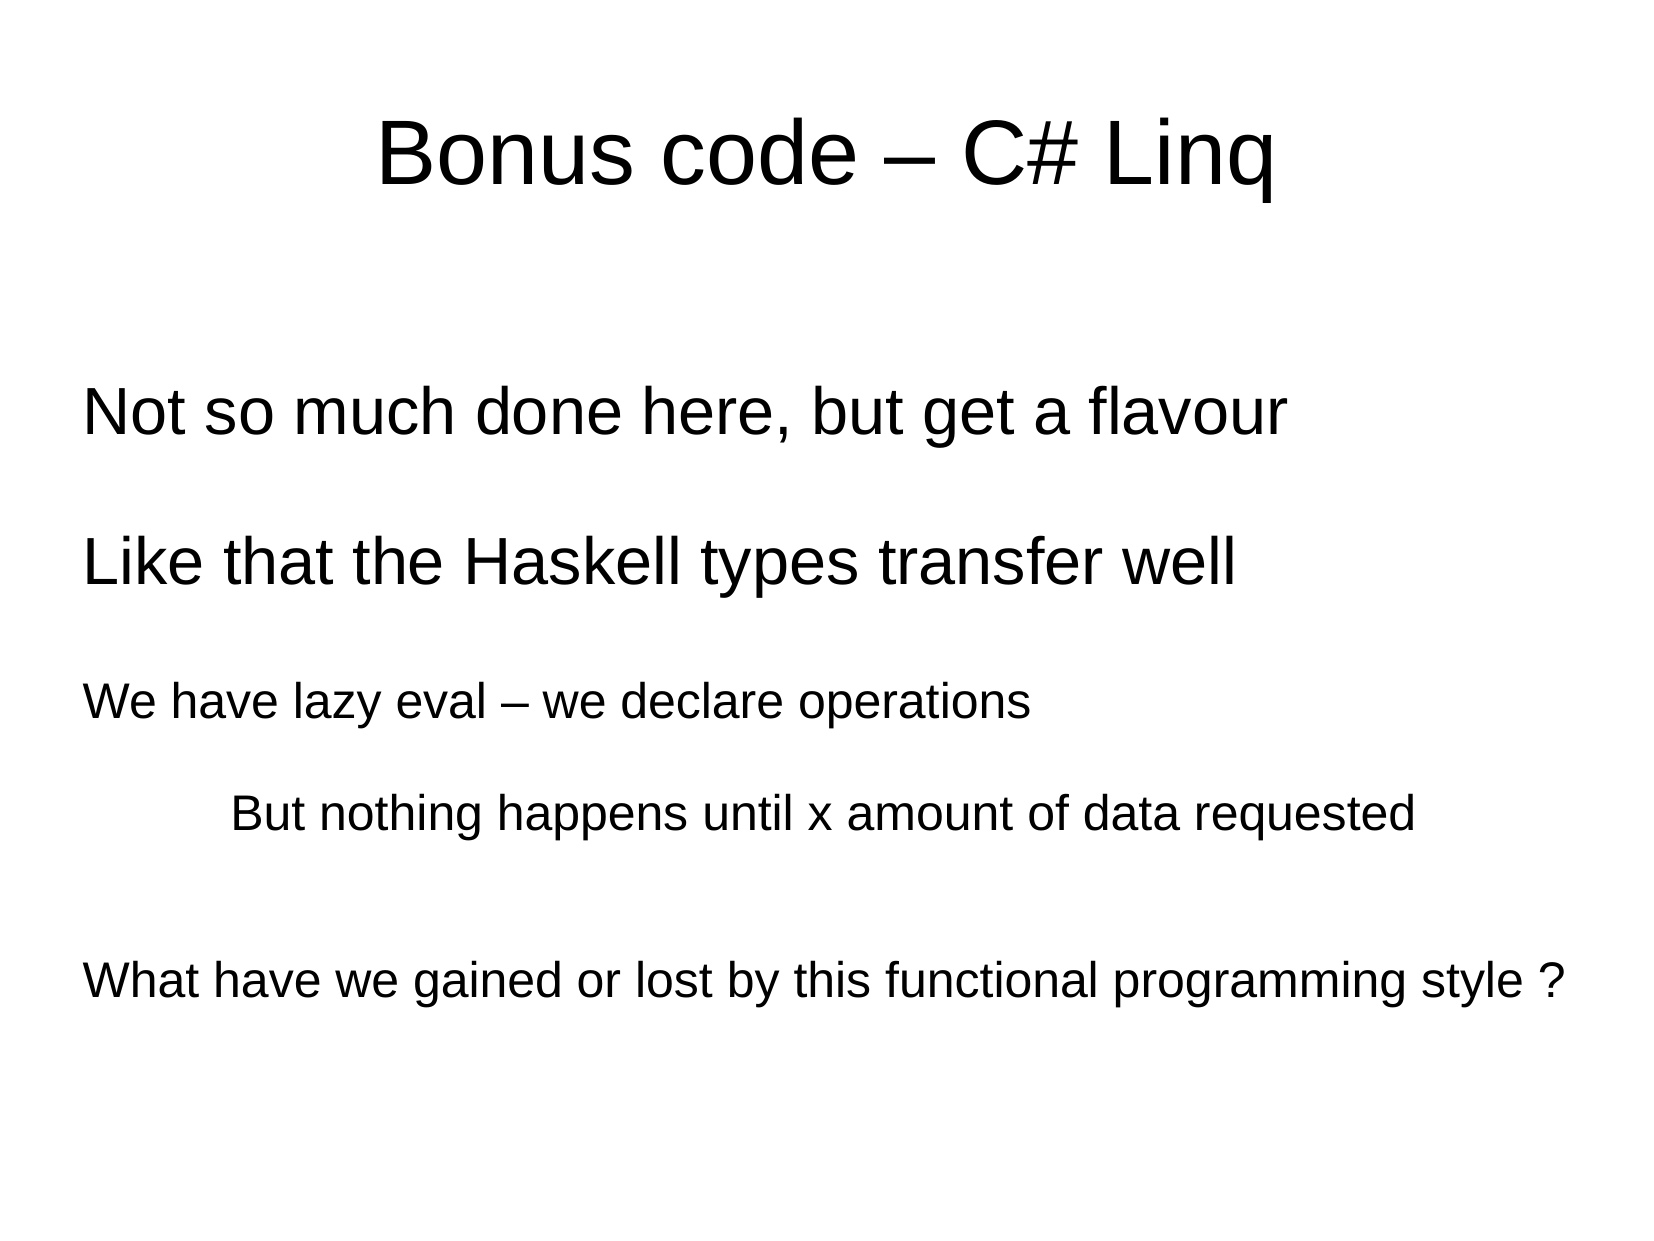

# Bonus code – C# Linq
Not so much done here, but get a flavour
Like that the Haskell types transfer well
We have lazy eval – we declare operations
		But nothing happens until x amount of data requested
What have we gained or lost by this functional programming style ?